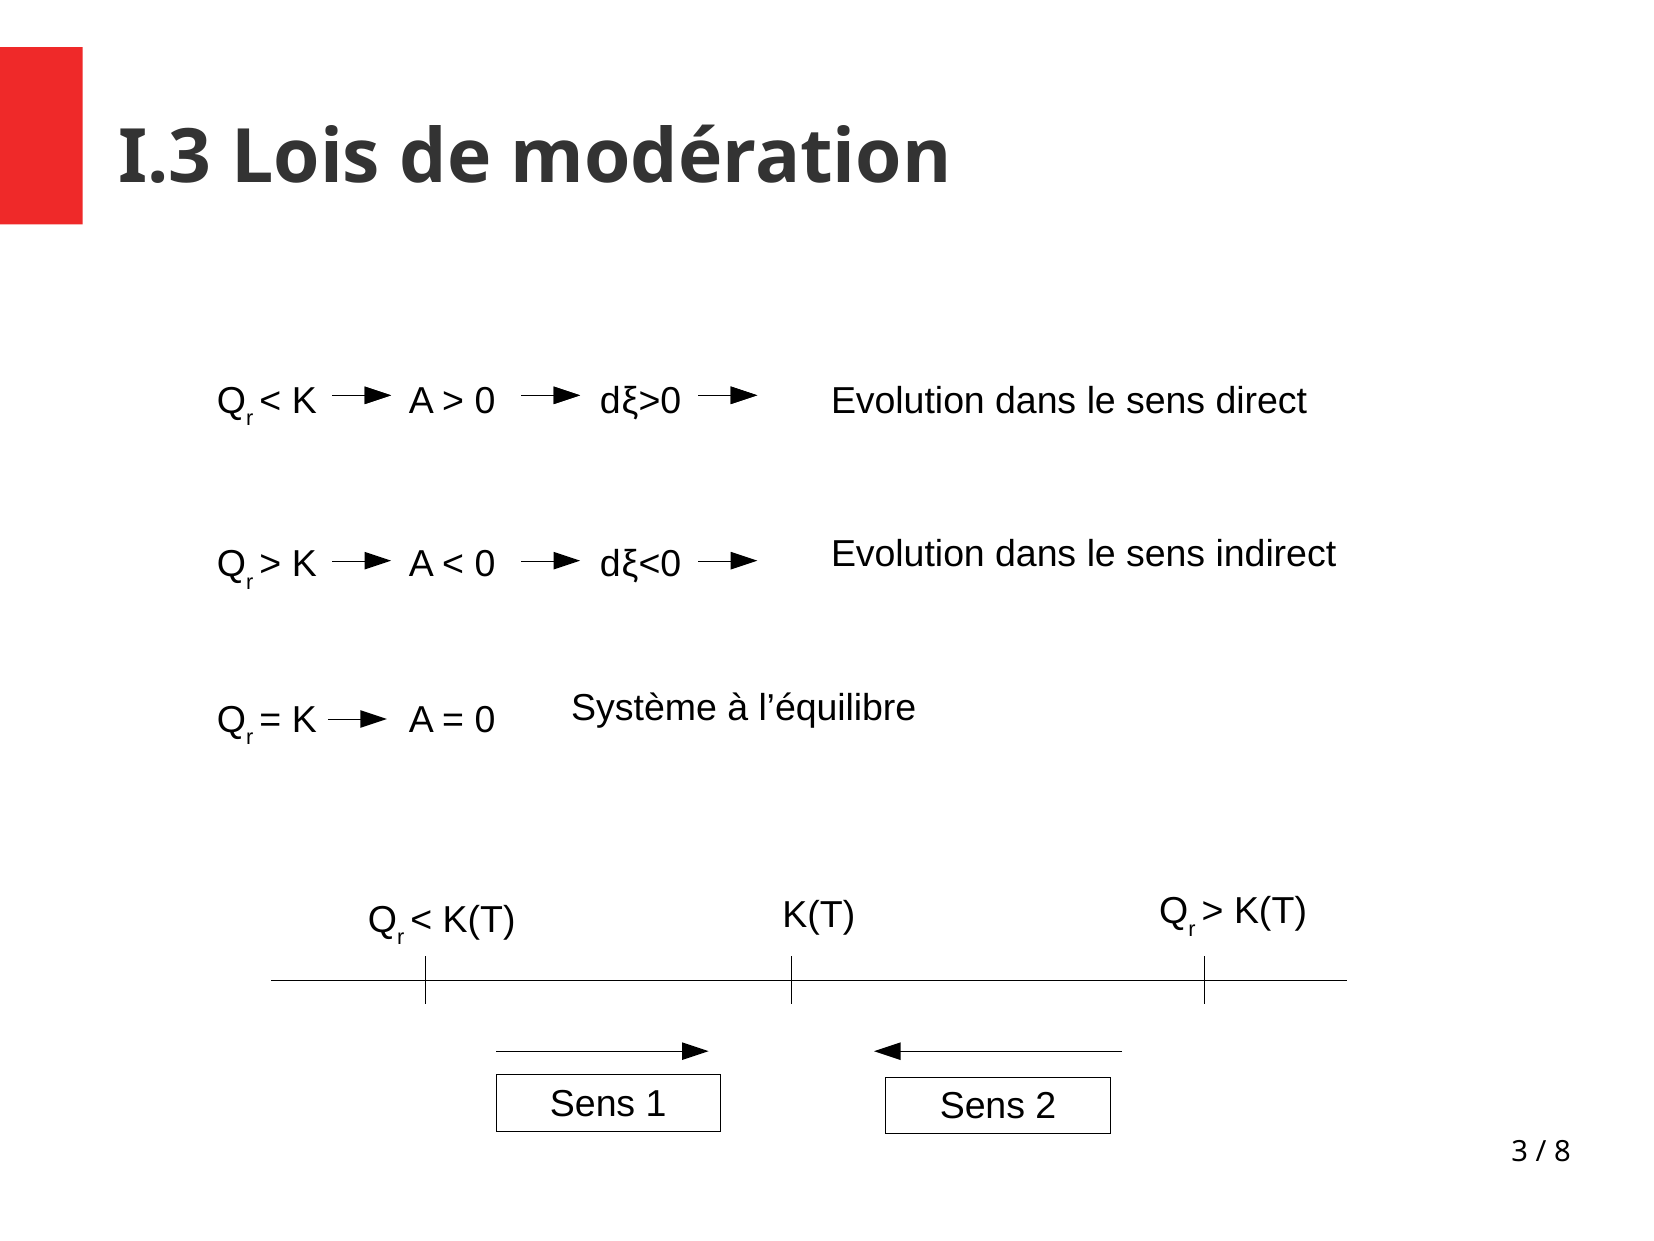

# I.3 Lois de modération
Qr < K A > 0 dξ>0
Evolution dans le sens direct
Evolution dans le sens indirect
Qr > K A < 0 dξ<0
Système à l’équilibre
Qr = K A = 0
Qr > K(T)
K(T)
Qr < K(T)
Sens 1
Sens 2
3